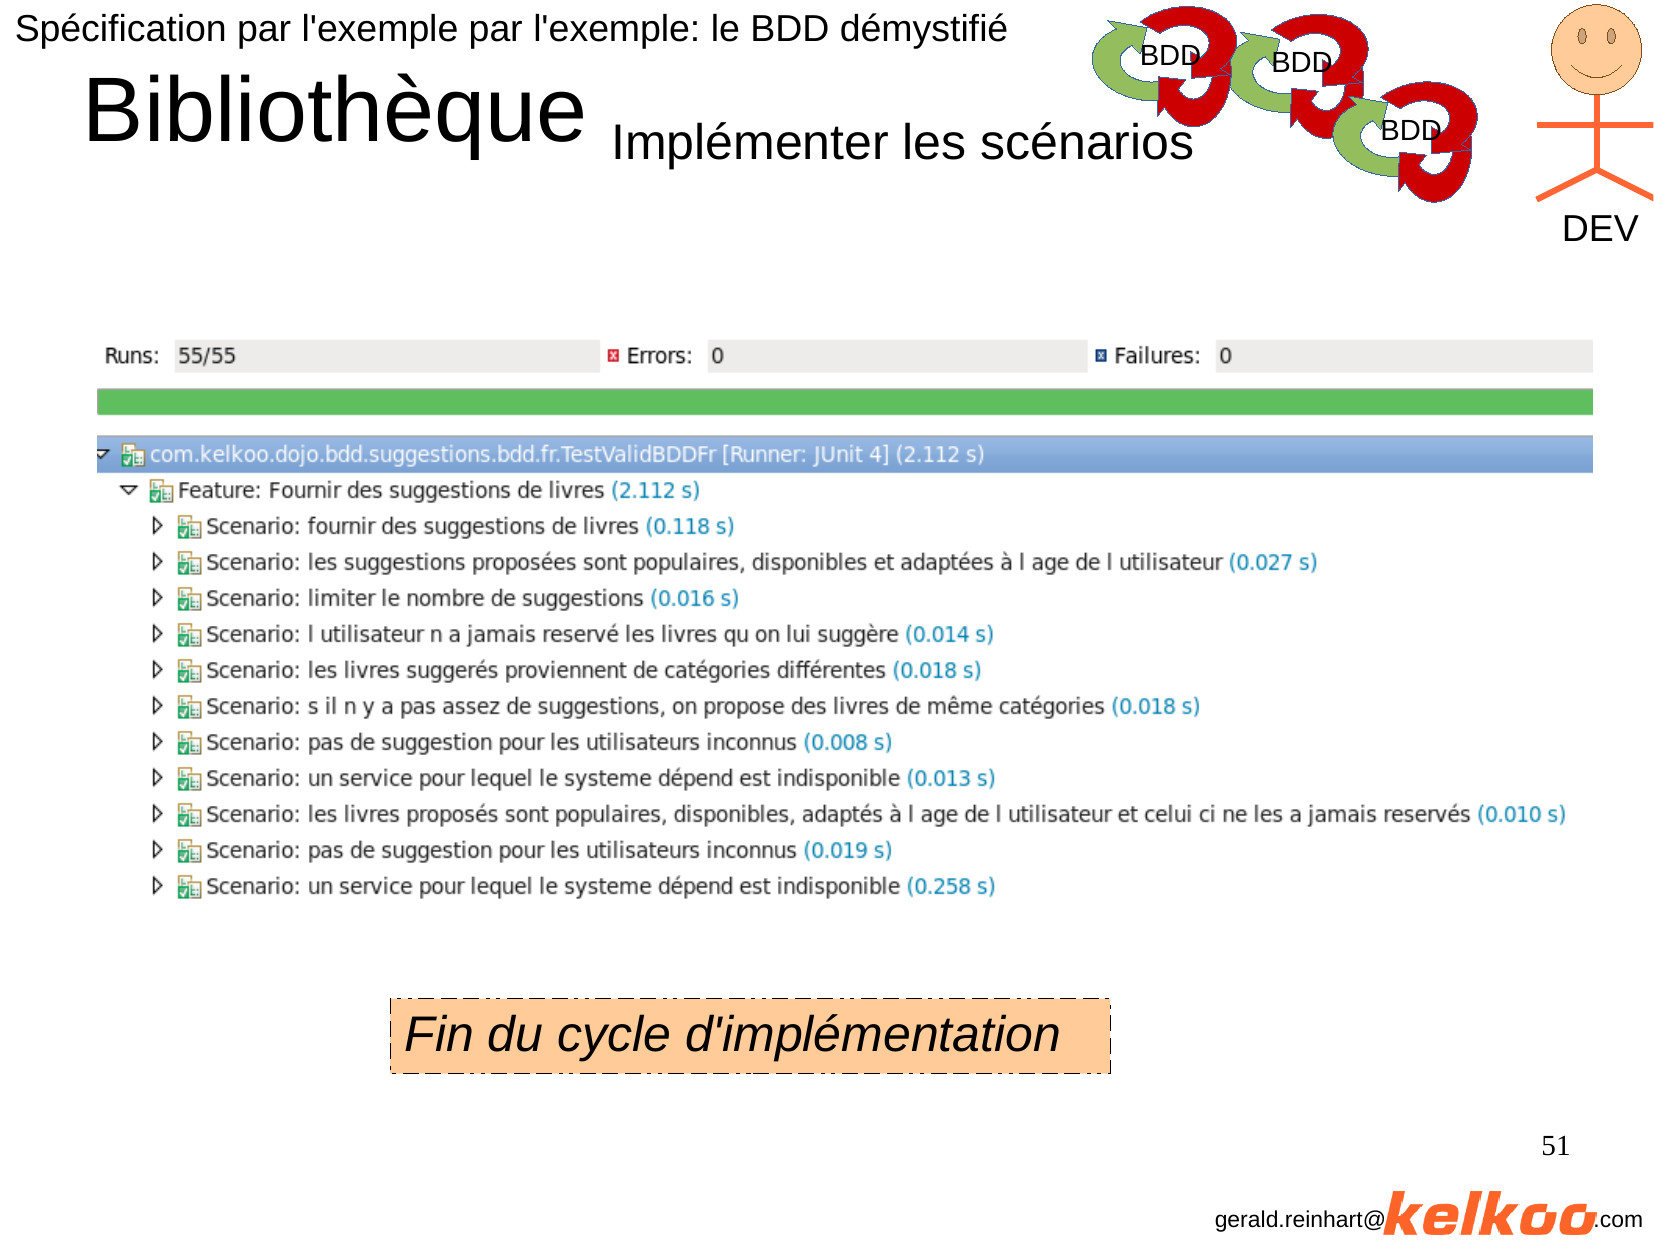

Spécification par l'exemple par l'exemple: le BDD démystifié
Bibliothèque
Implémenter les scénarios
 DEV
BDD
BDD
BDD
Fin du cycle d'implémentation
51
 gerald.reinhart@ .com